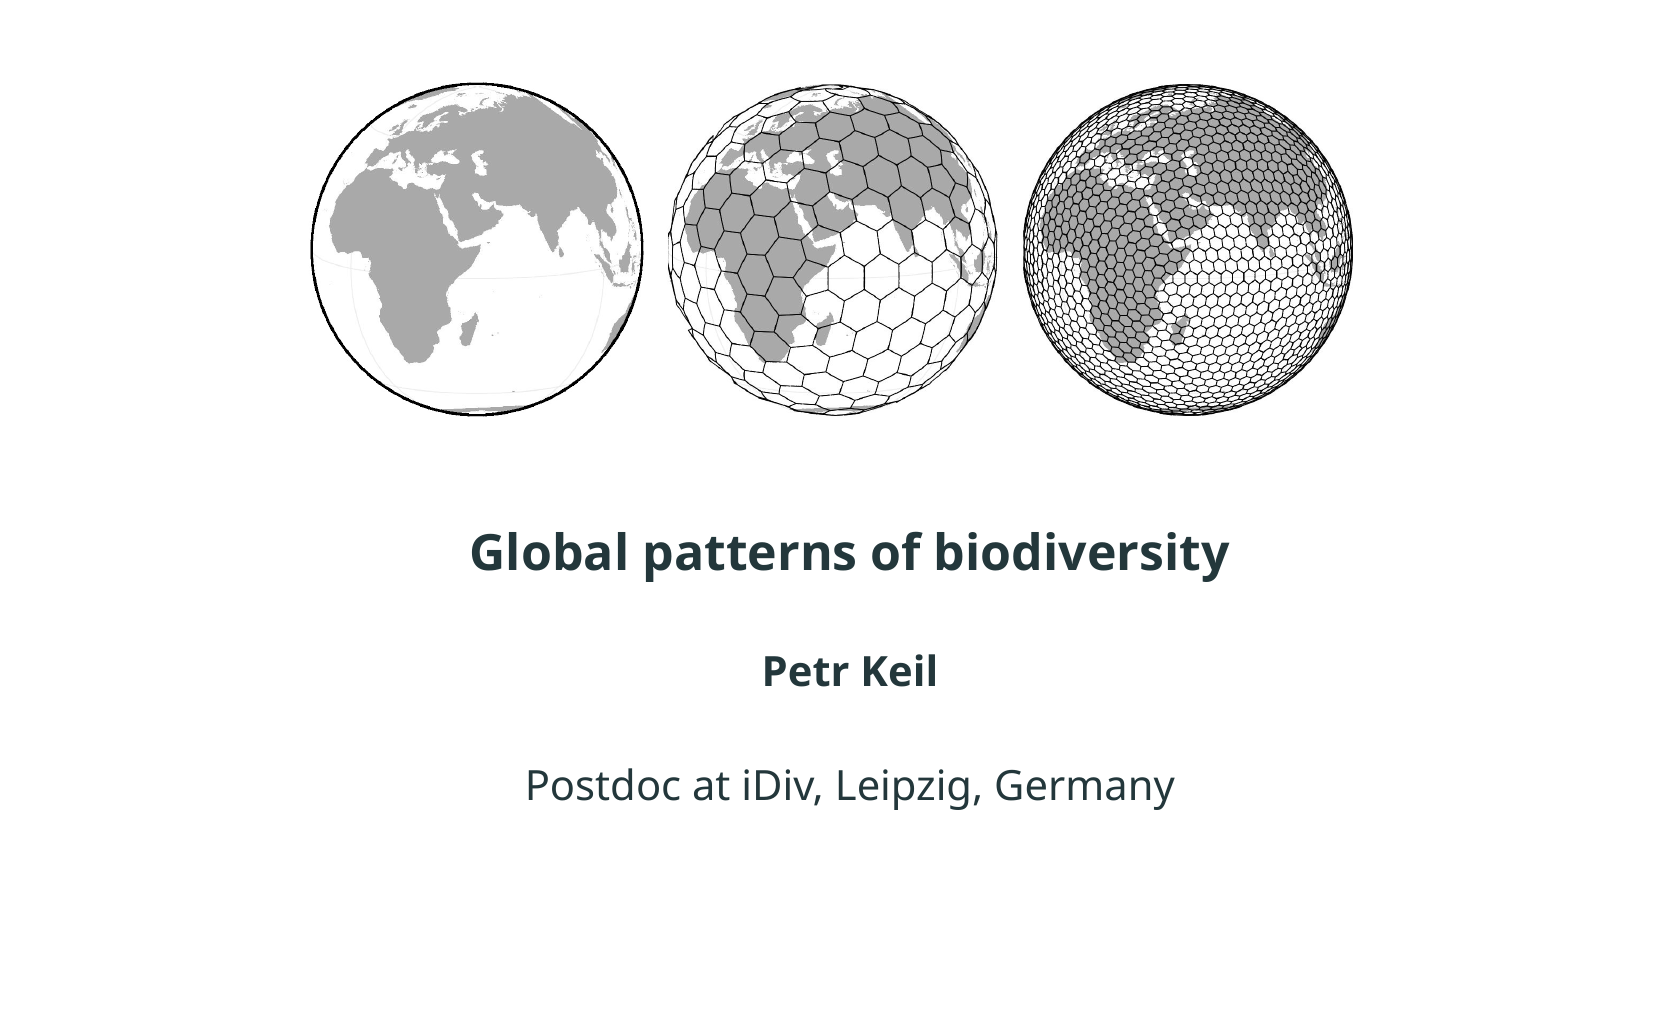

# Global patterns of biodiversity Petr Keil Postdoc at iDiv, Leipzig, Germany